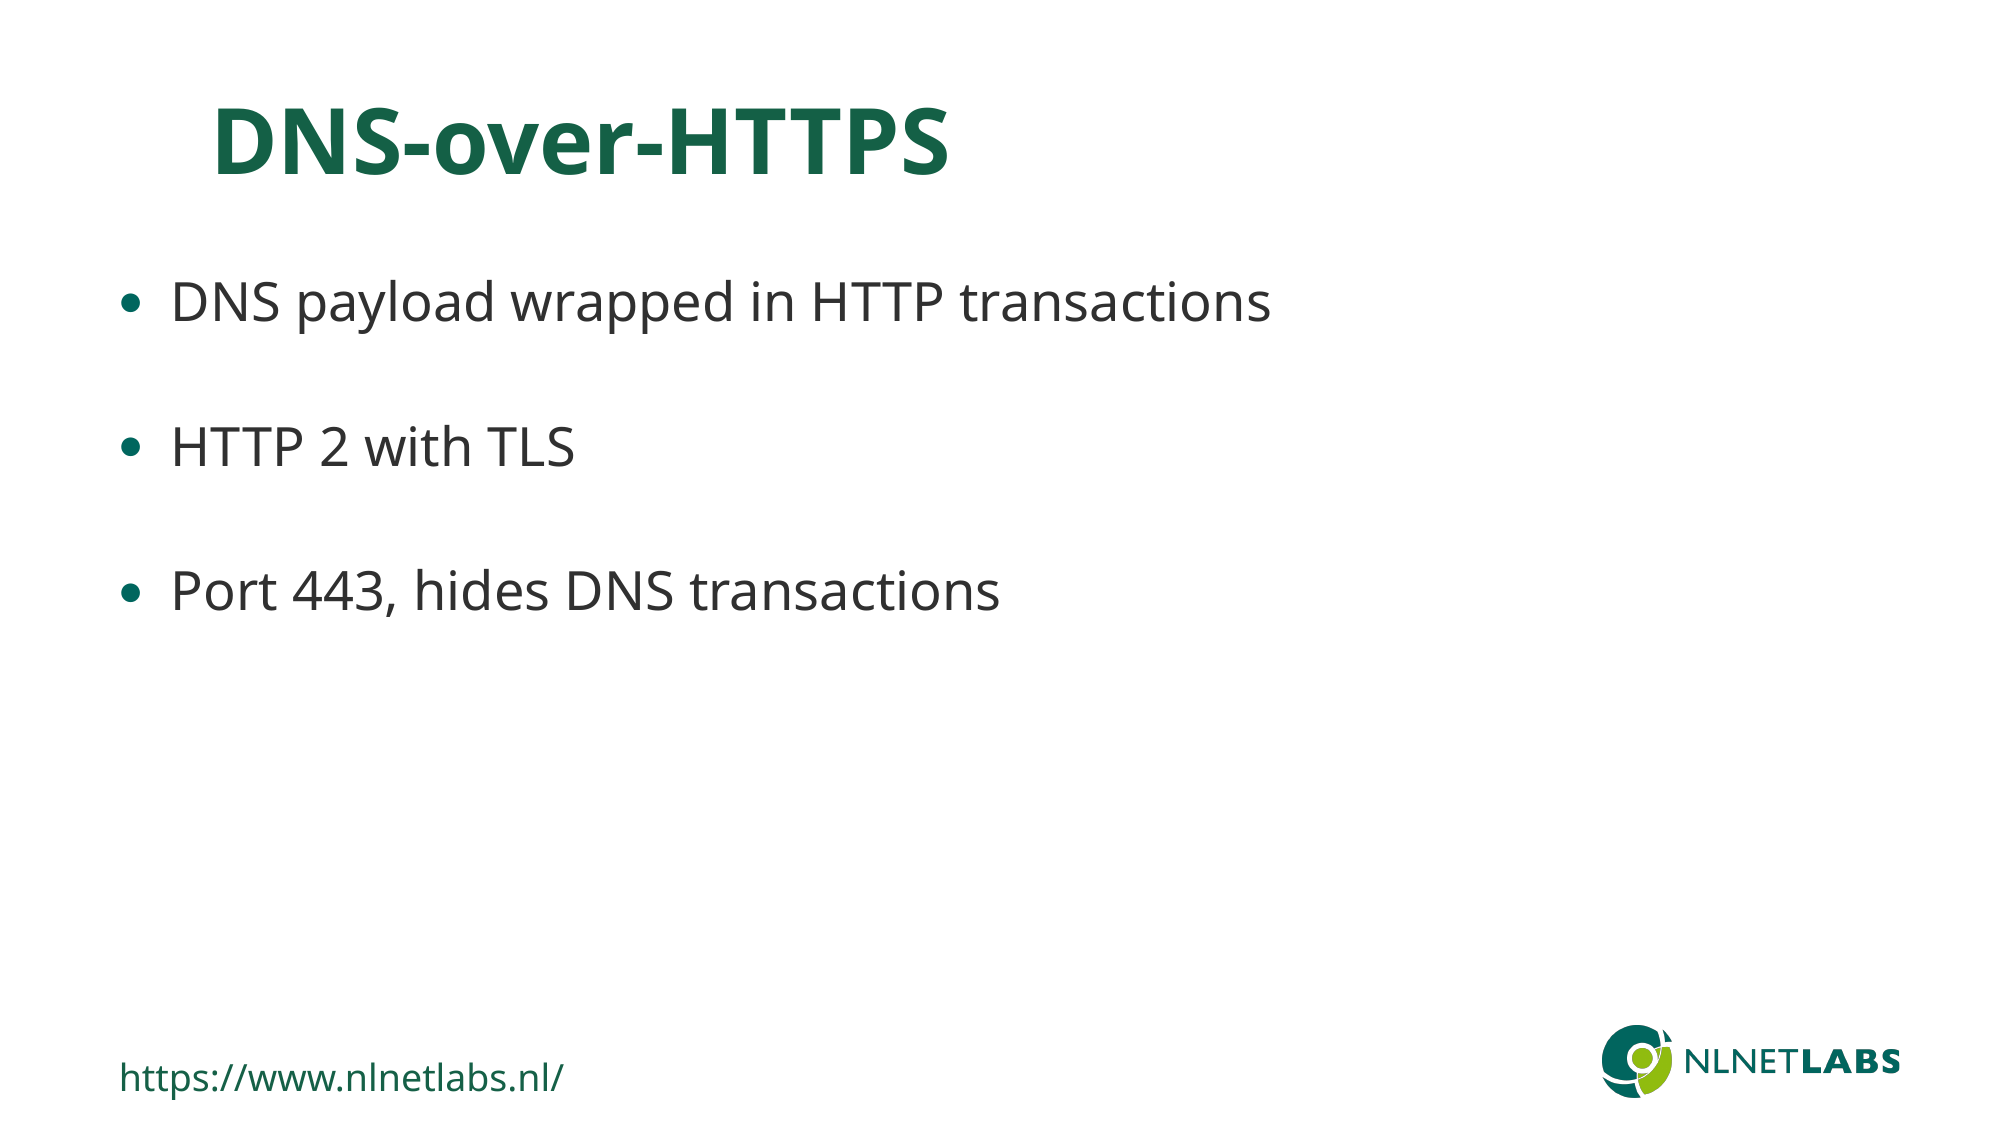

# DNS-over-HTTPS
DNS payload wrapped in HTTP transactions
HTTP 2 with TLS
Port 443, hides DNS transactions